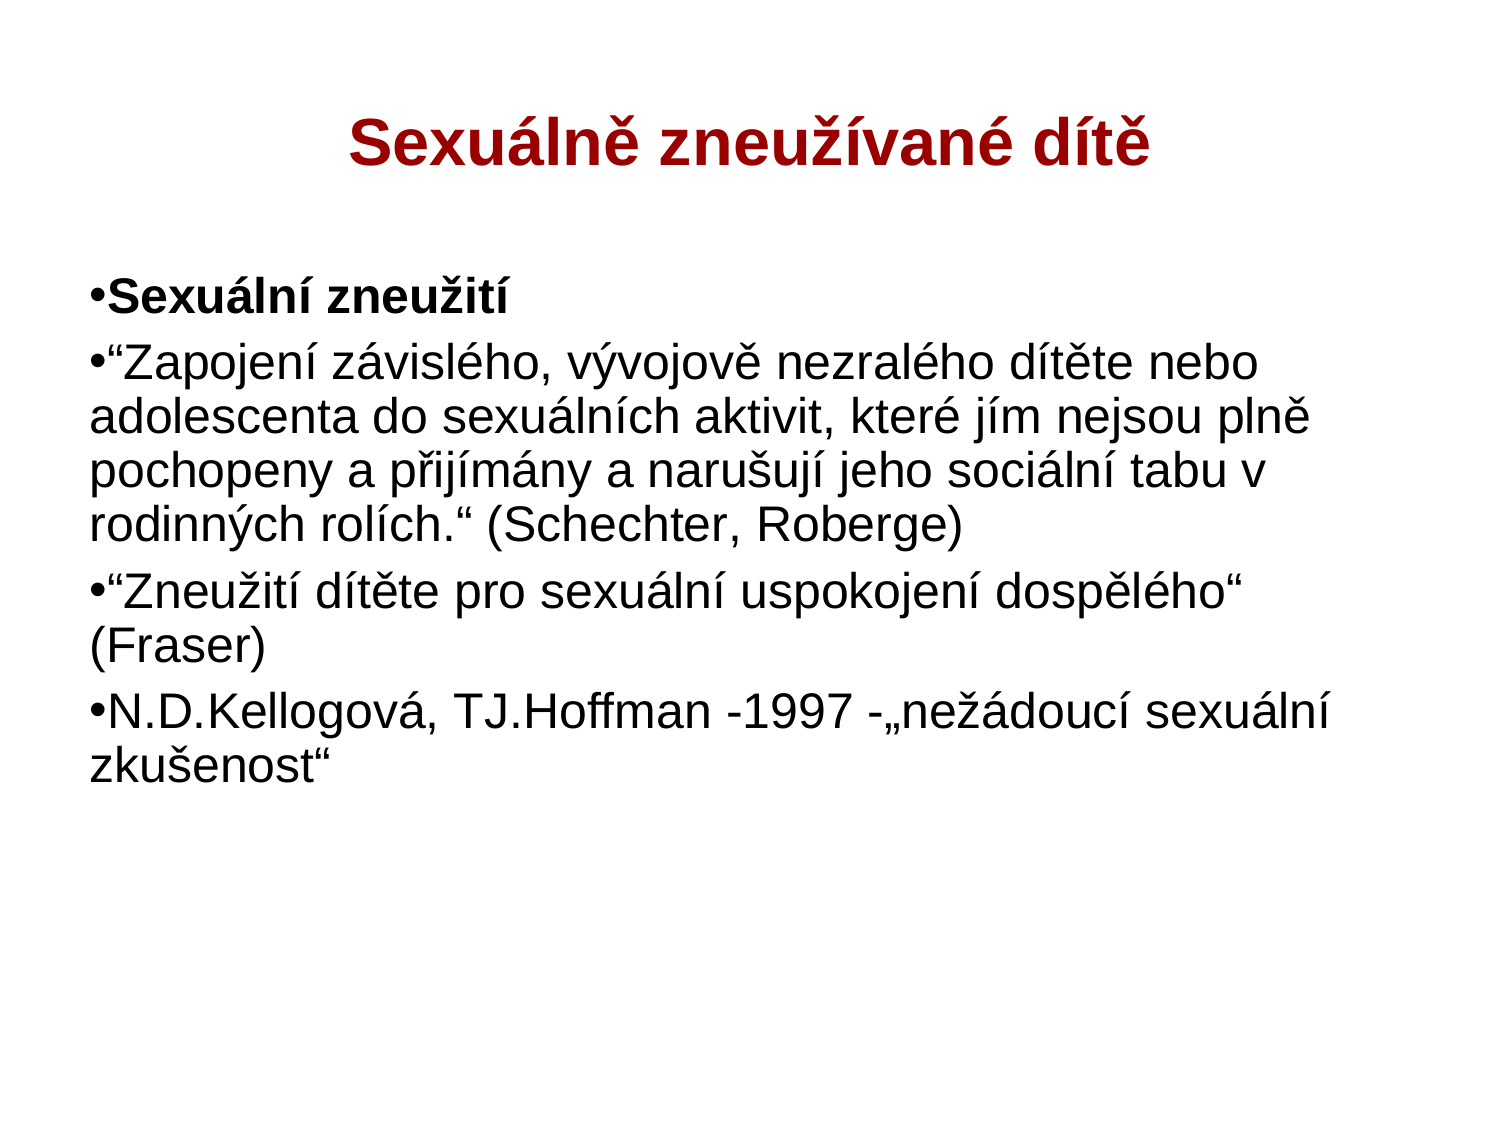

# Sexuálně zneužívané dítě
Sexuální zneužití
“Zapojení závislého, vývojově nezralého dítěte nebo adolescenta do sexuálních aktivit, které jím nejsou plně pochopeny a přijímány a narušují jeho sociální tabu v rodinných rolích.“ (Schechter, Roberge)
“Zneužití dítěte pro sexuální uspokojení dospělého“ (Fraser)
N.D.Kellogová, TJ.Hoffman -1997 -„nežádoucí sexuální zkušenost“